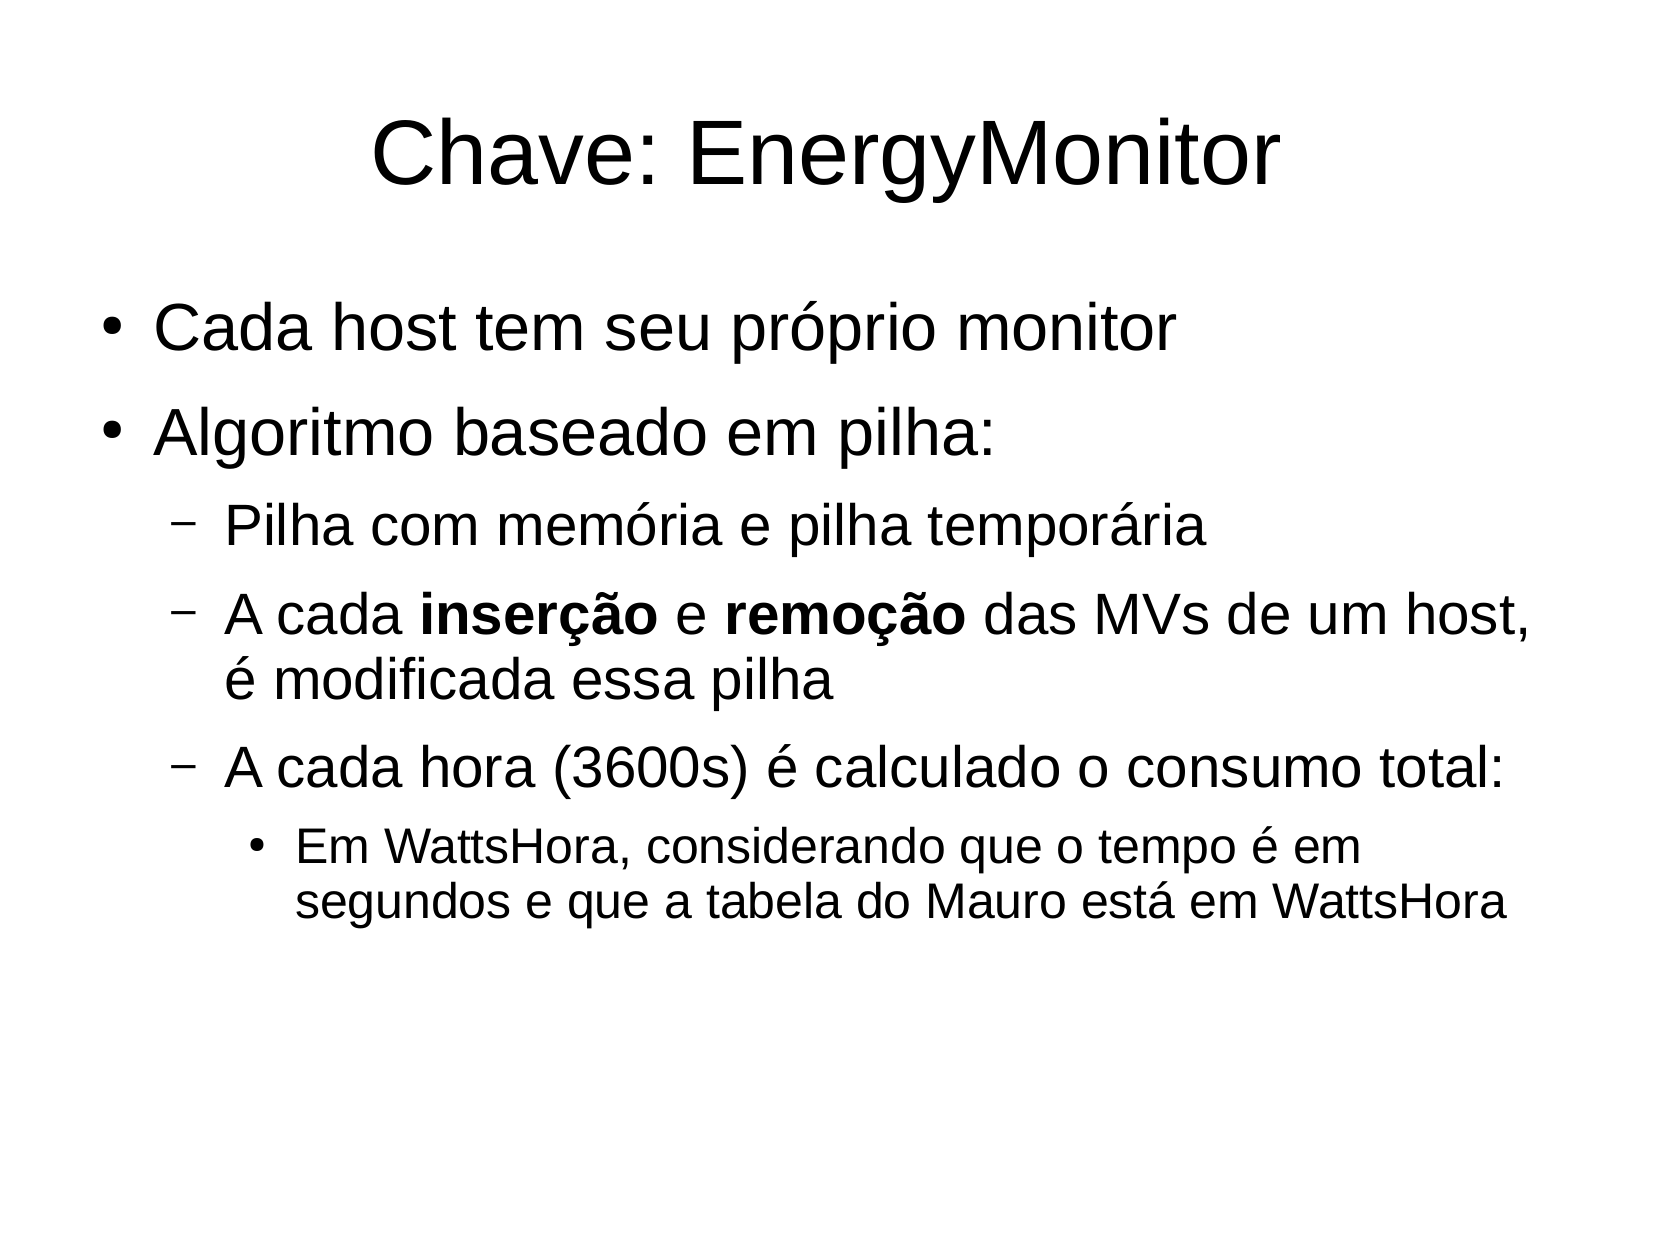

# Chave: EnergyMonitor
Cada host tem seu próprio monitor
Algoritmo baseado em pilha:
Pilha com memória e pilha temporária
A cada inserção e remoção das MVs de um host, é modificada essa pilha
A cada hora (3600s) é calculado o consumo total:
Em WattsHora, considerando que o tempo é em segundos e que a tabela do Mauro está em WattsHora